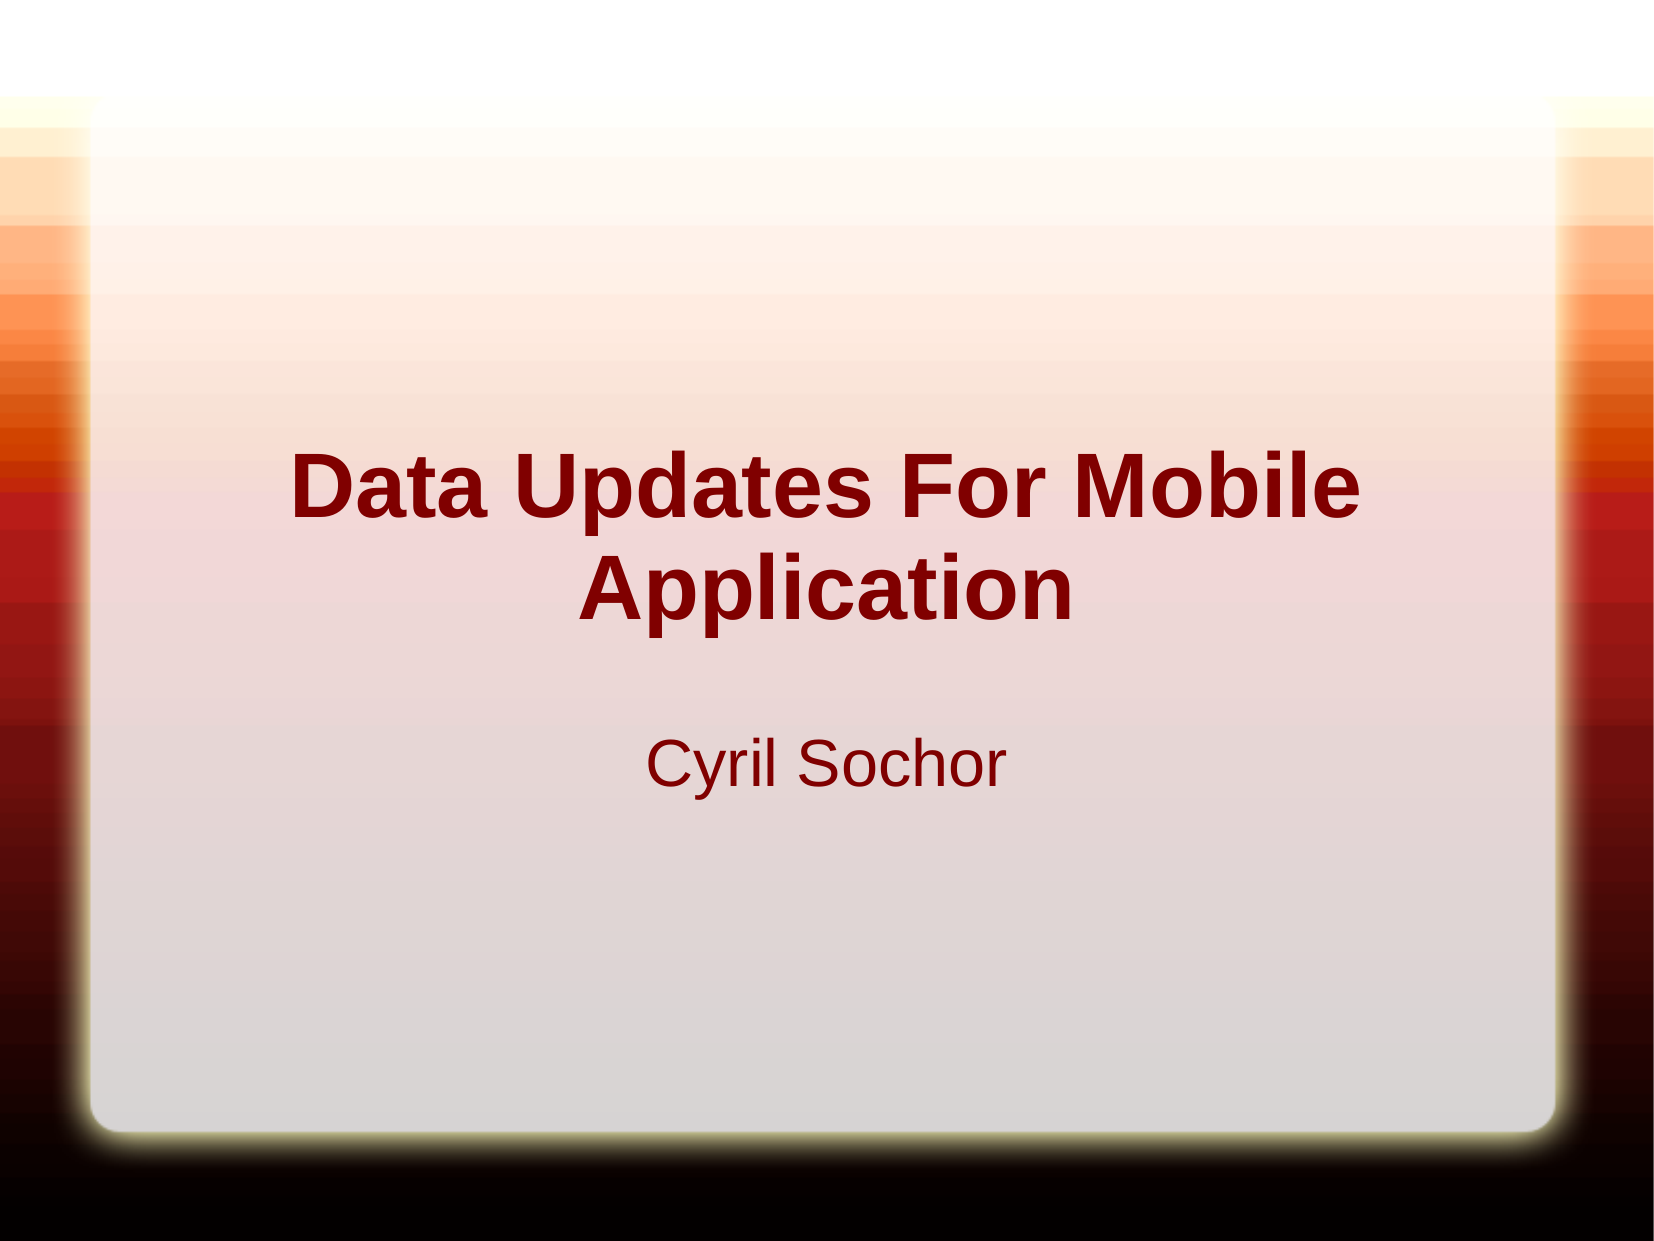

Cyril Sochor
# Data Updates For Mobile Application